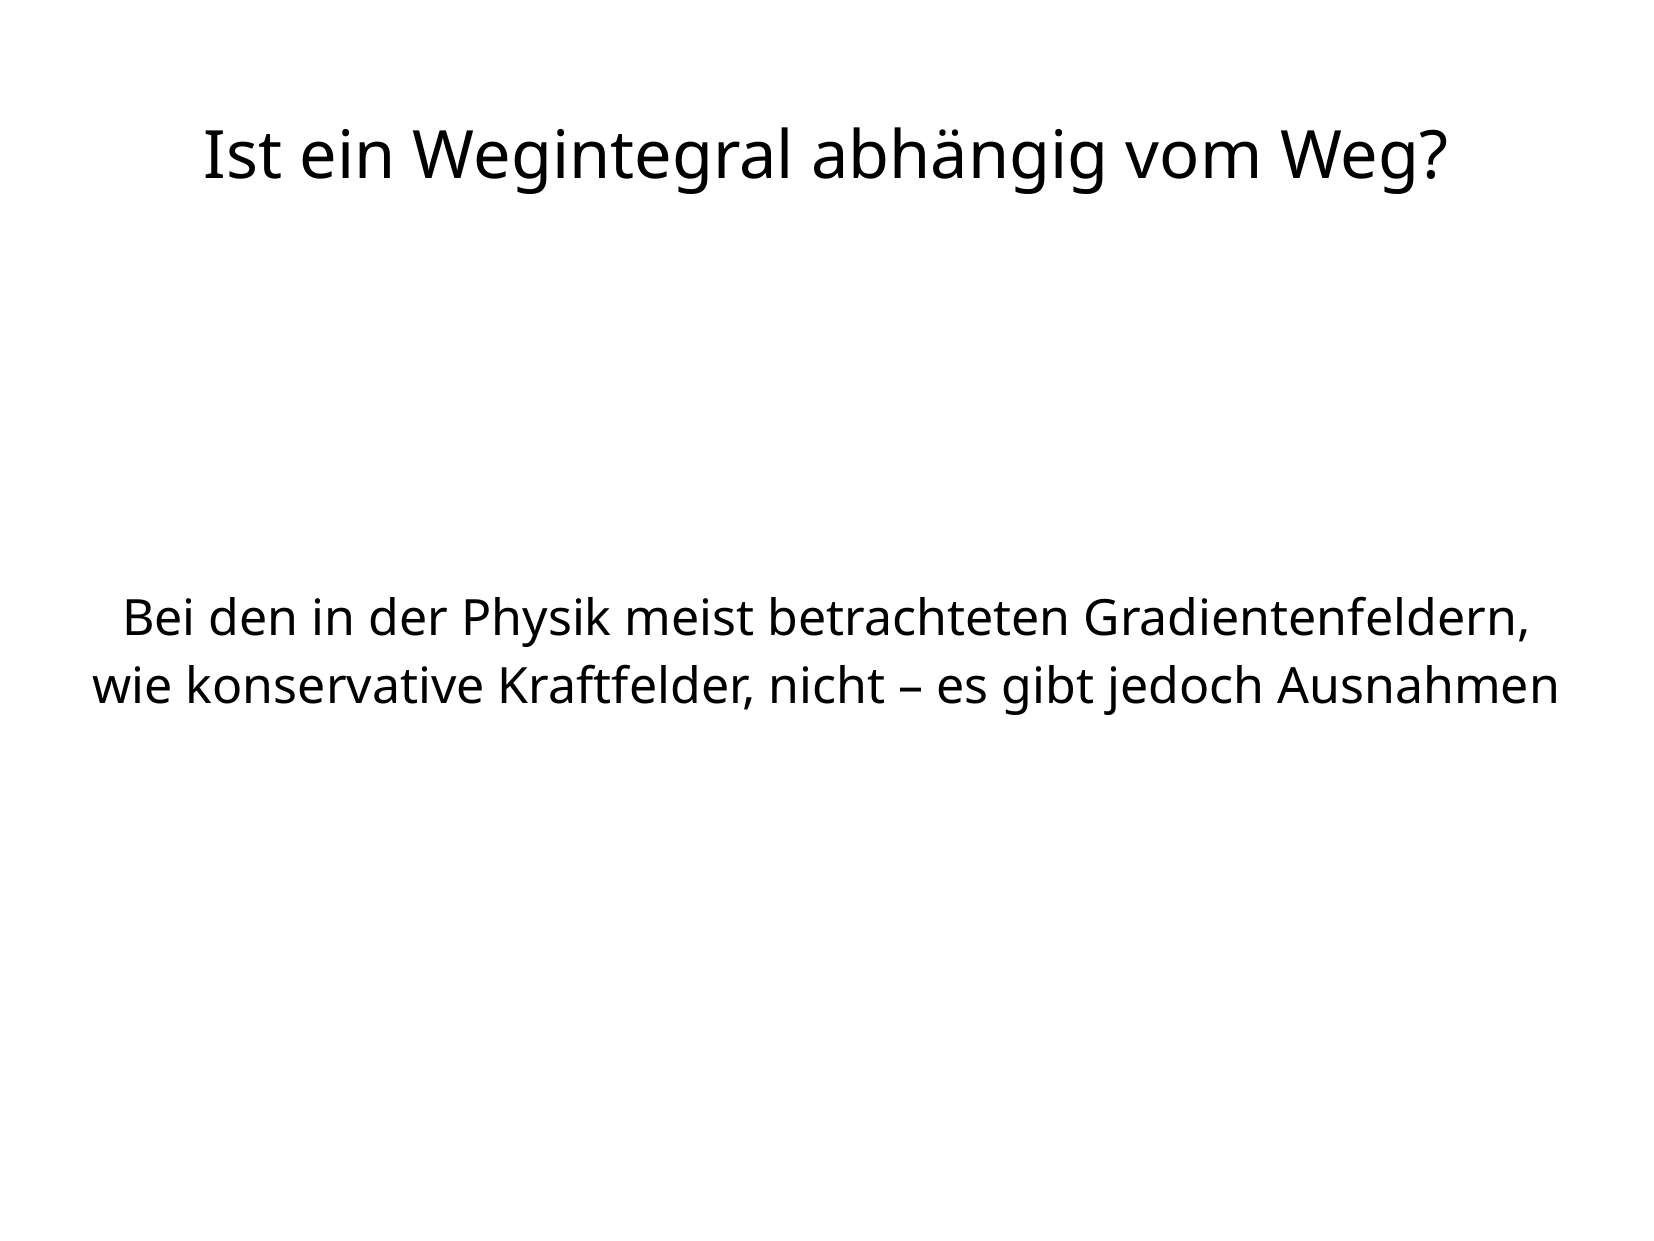

# Ist ein Wegintegral abhängig vom Weg?
Bei den in der Physik meist betrachteten Gradientenfeldern, wie konservative Kraftfelder, nicht – es gibt jedoch Ausnahmen